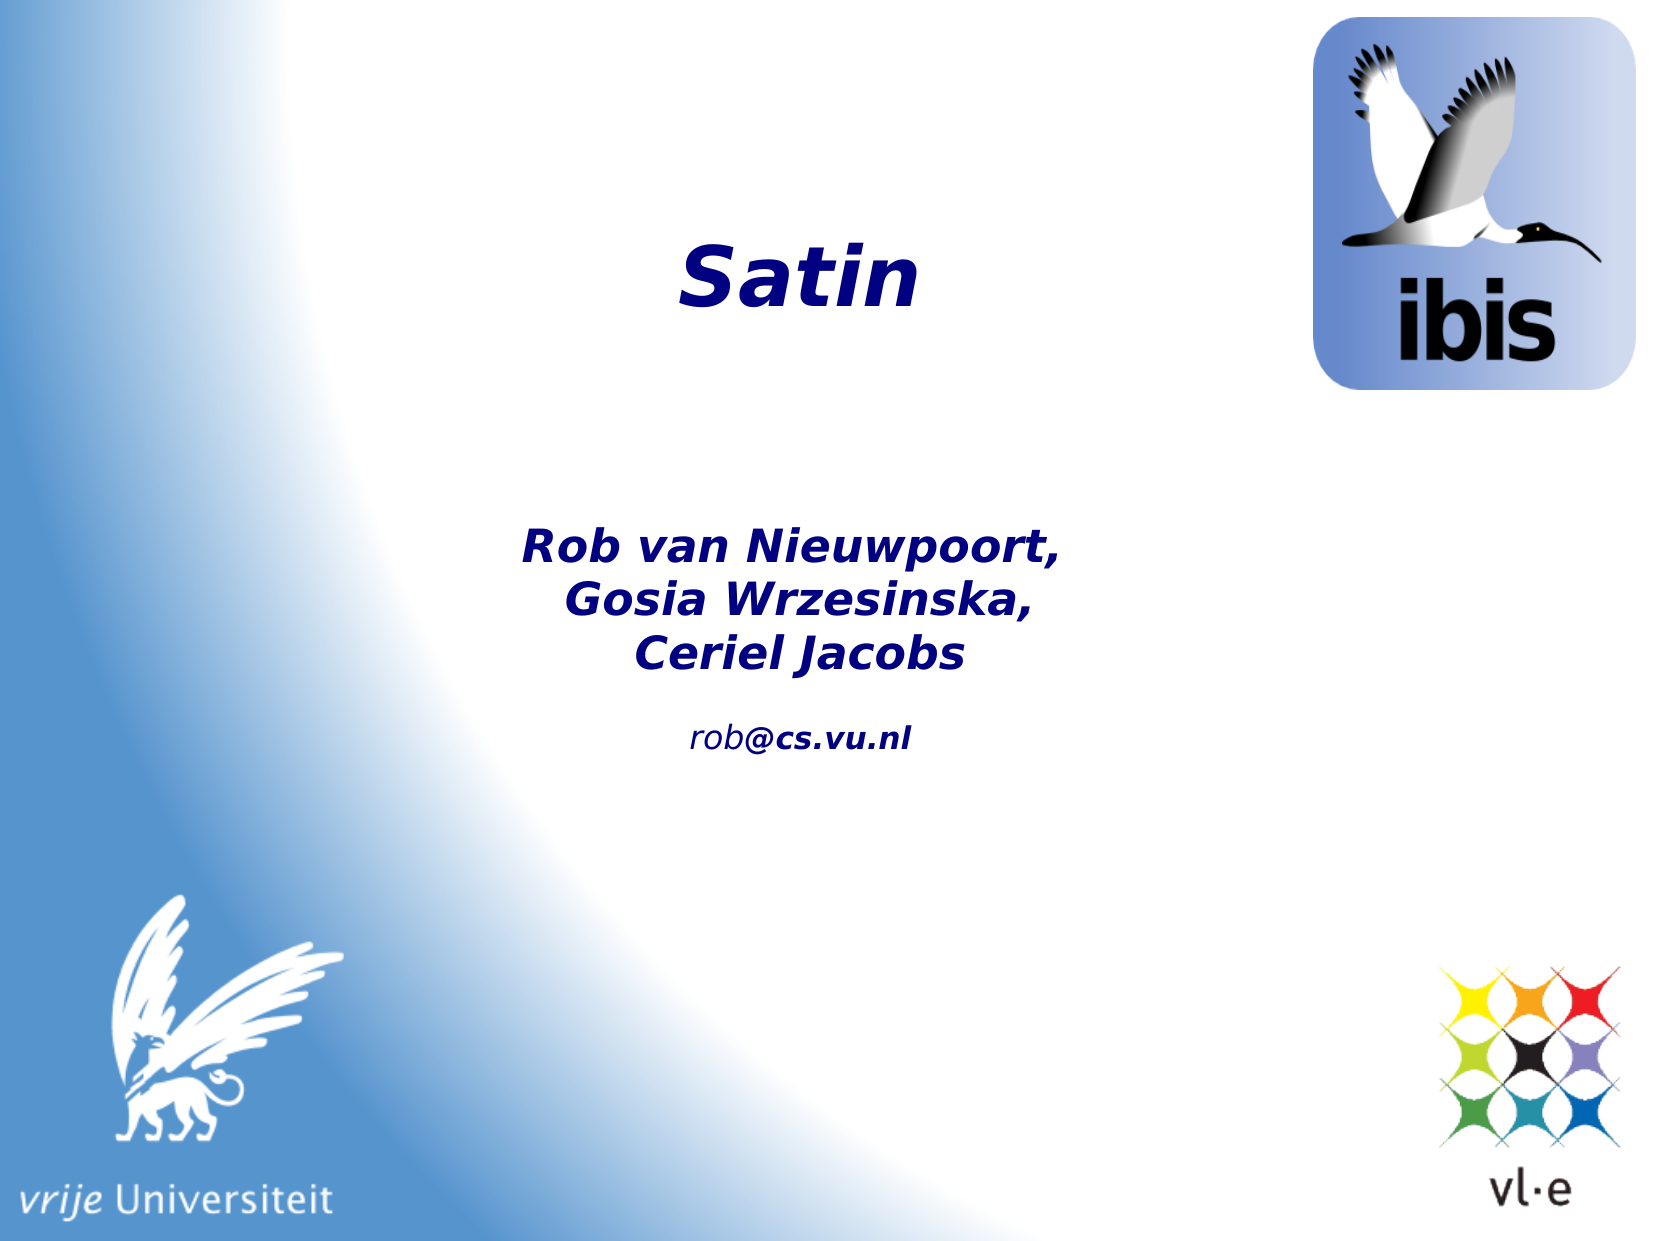

# Satin Rob van Nieuwpoort, Gosia Wrzesinska, Ceriel Jacobs rob@cs.vu.nl